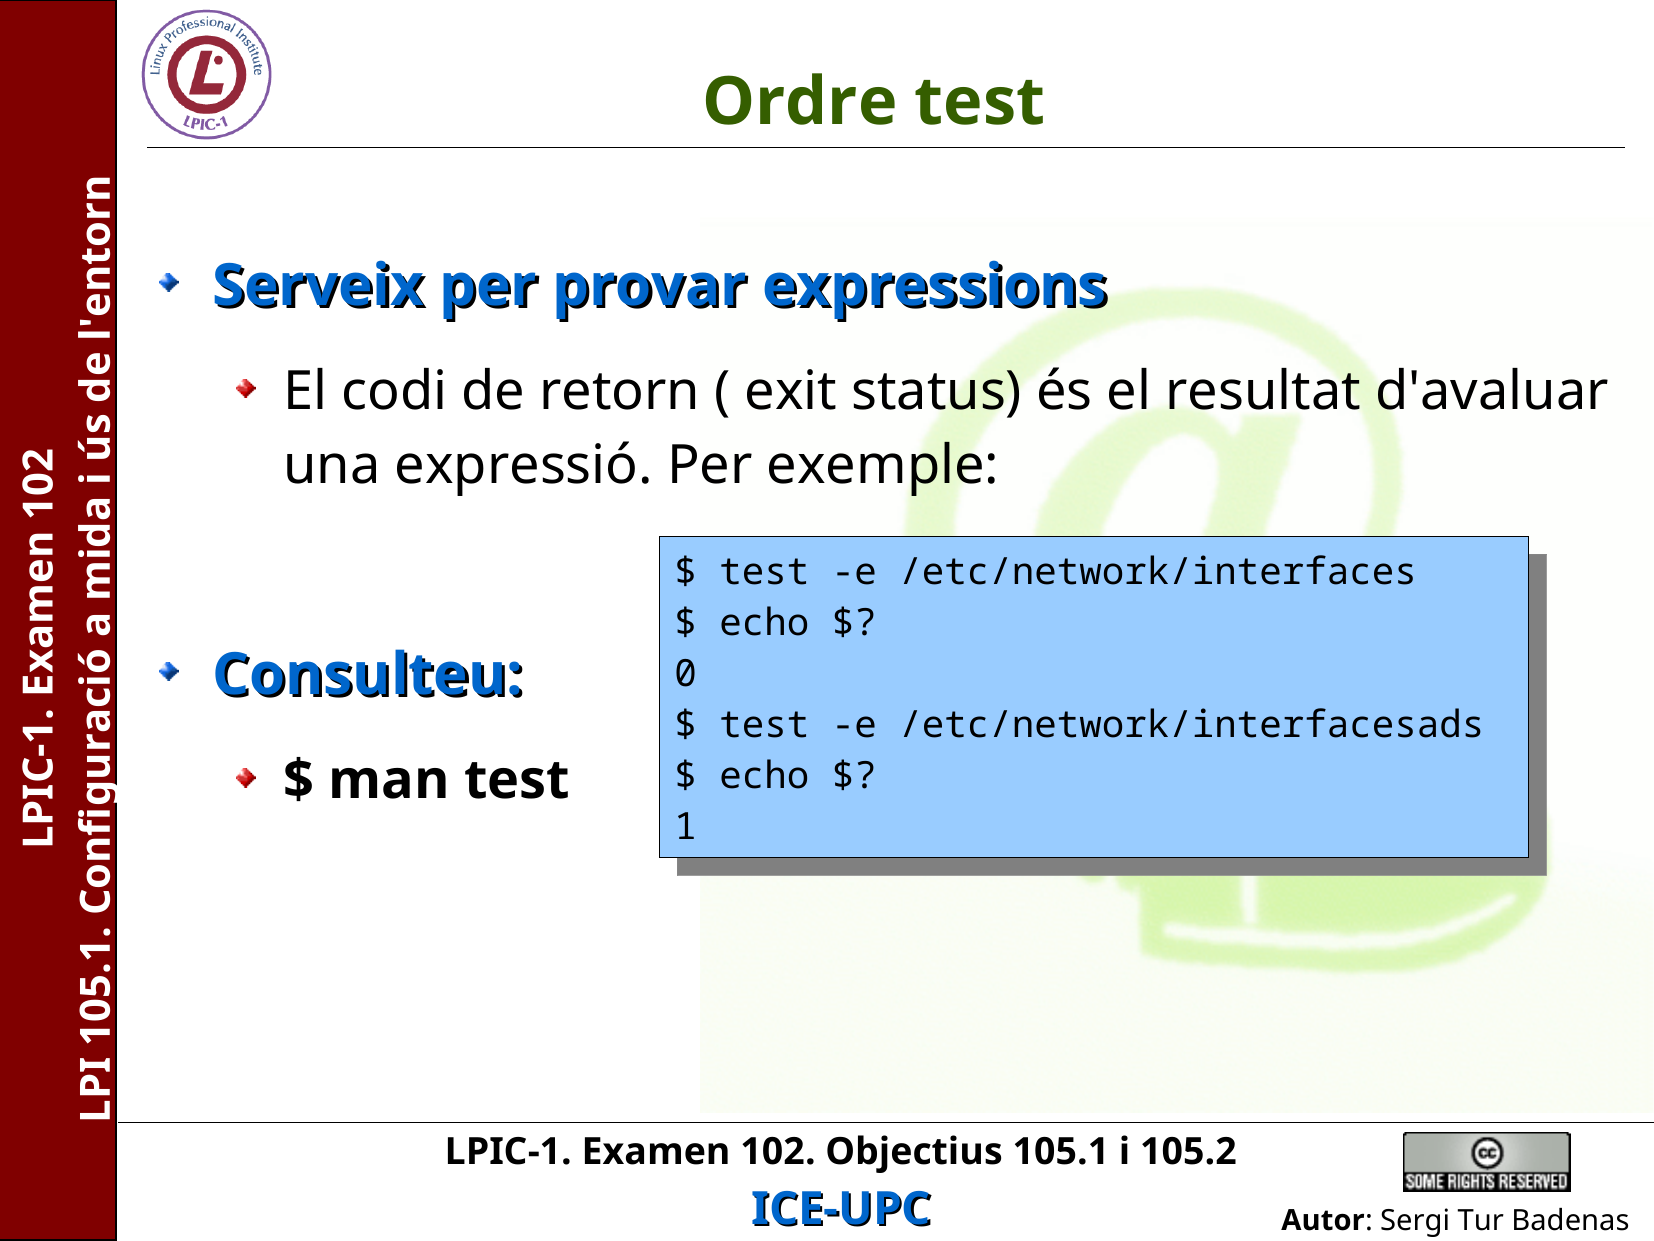

# Ordre test
Serveix per provar expressions
El codi de retorn ( exit status) és el resultat d'avaluar una expressió. Per exemple:
Consulteu:
$ man test
$ test -e /etc/network/interfaces
$ echo $?
0
$ test -e /etc/network/interfacesads
$ echo $?
1